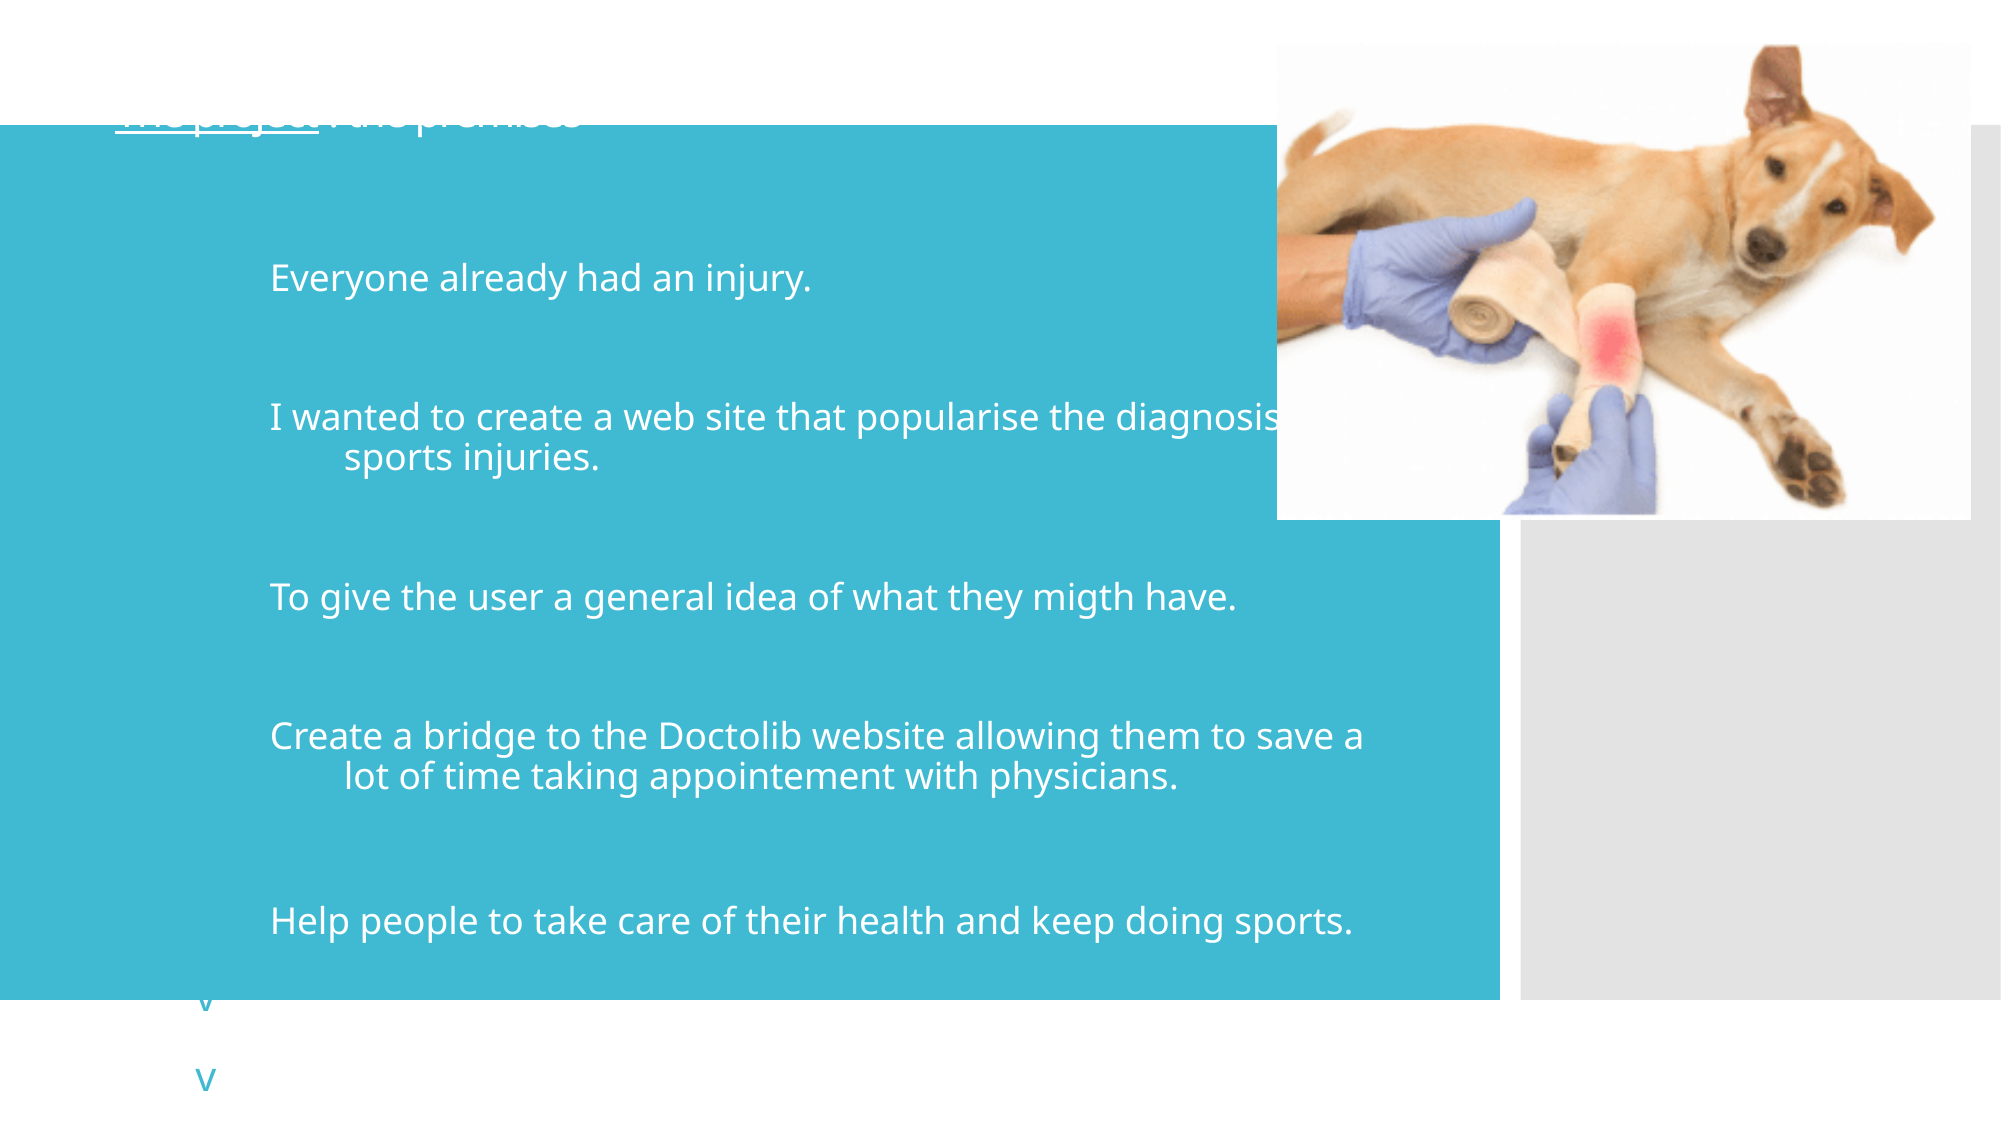

# The project : the premises
Everyone already had an injury.
I wanted to create a web site that popularise the diagnosis of sports injuries.
To give the user a general idea of what they migth have.
Create a bridge to the Doctolib website allowing them to save a lot of time taking appointement with physicians.
Help people to take care of their health and keep doing sports.